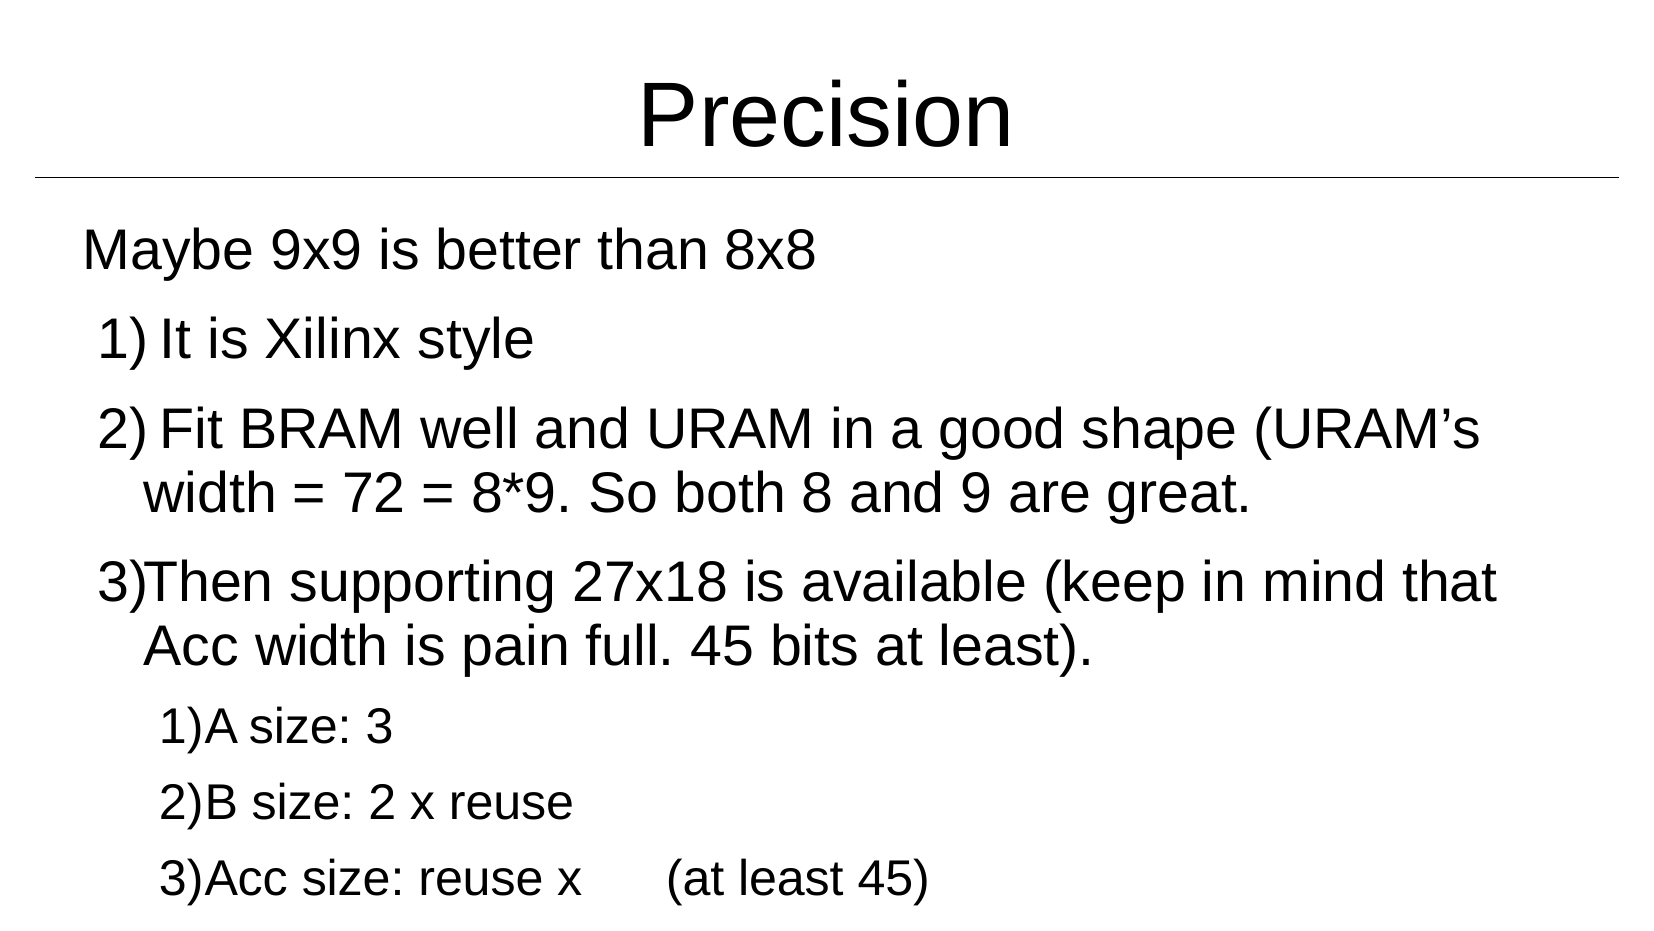

# Precision
Maybe 9x9 is better than 8x8
 It is Xilinx style
 Fit BRAM well and URAM in a good shape (URAM’s width = 72 = 8*9. So both 8 and 9 are great.
Then supporting 27x18 is available (keep in mind that Acc width is pain full. 45 bits at least).
A size: 3
B size: 2 x reuse
Acc size: reuse x (at least 45)